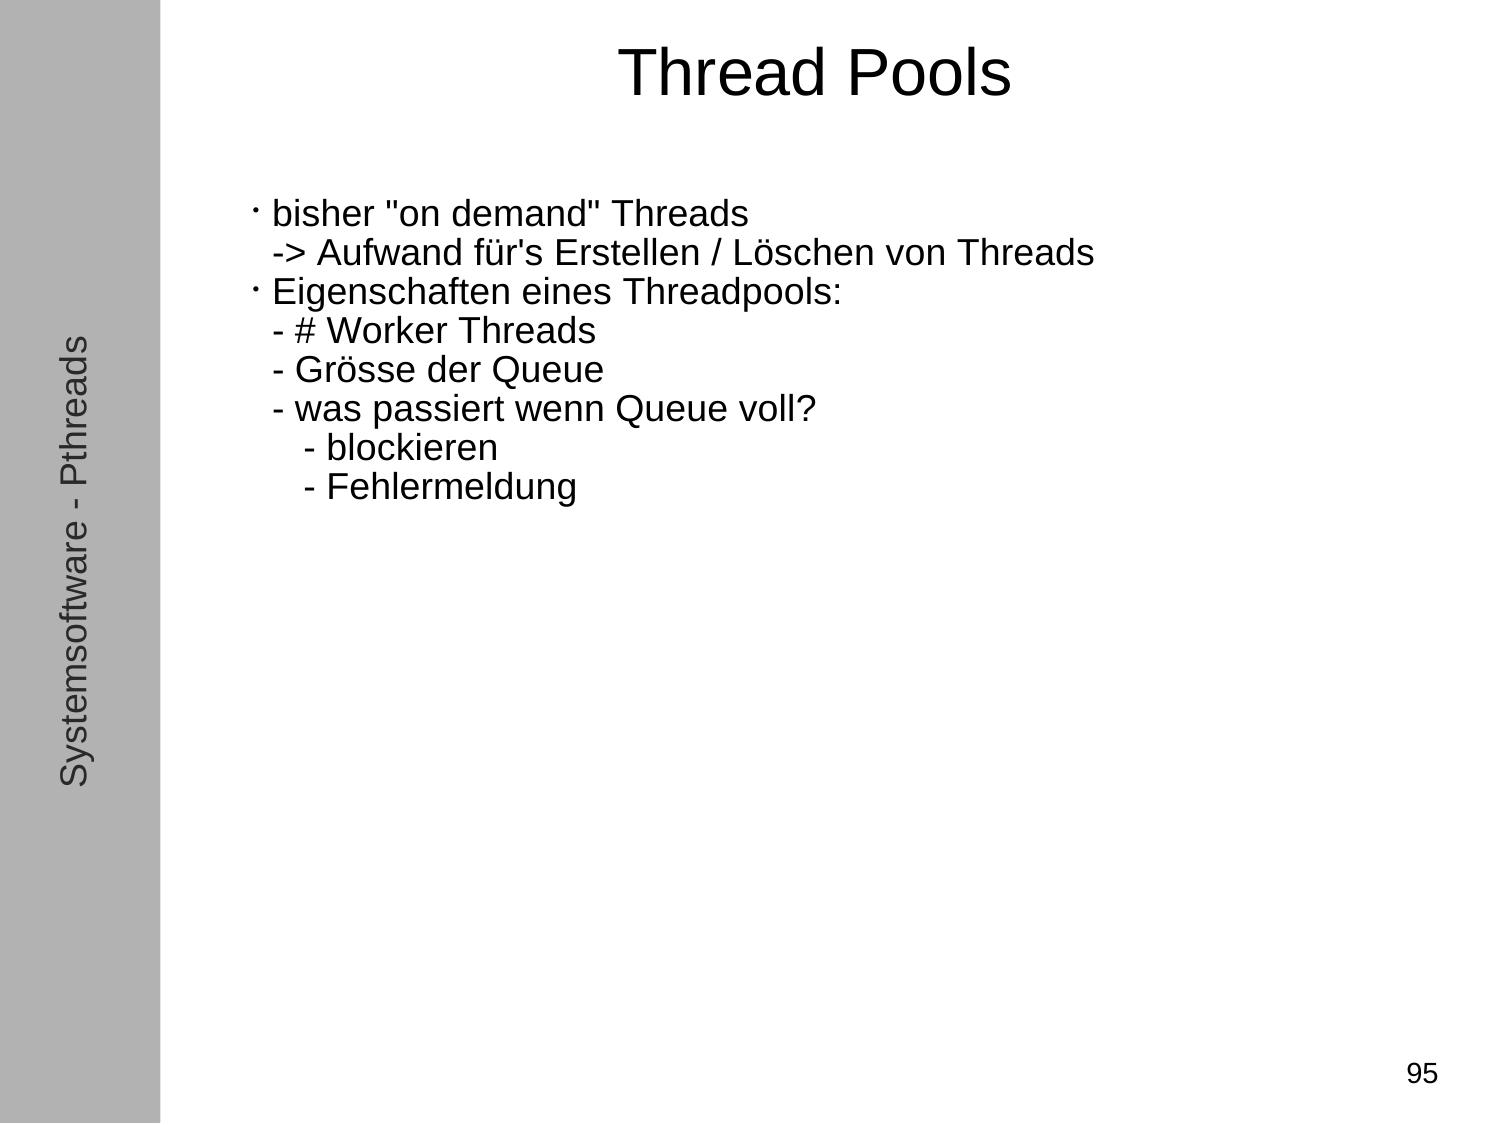

Thread Pools
bisher "on demand" Threads
-> Aufwand für's Erstellen / Löschen von Threads
Eigenschaften eines Threadpools:
- # Worker Threads
- Grösse der Queue
- was passiert wenn Queue voll?
 - blockieren
 - Fehlermeldung
Systemsoftware - Pthreads